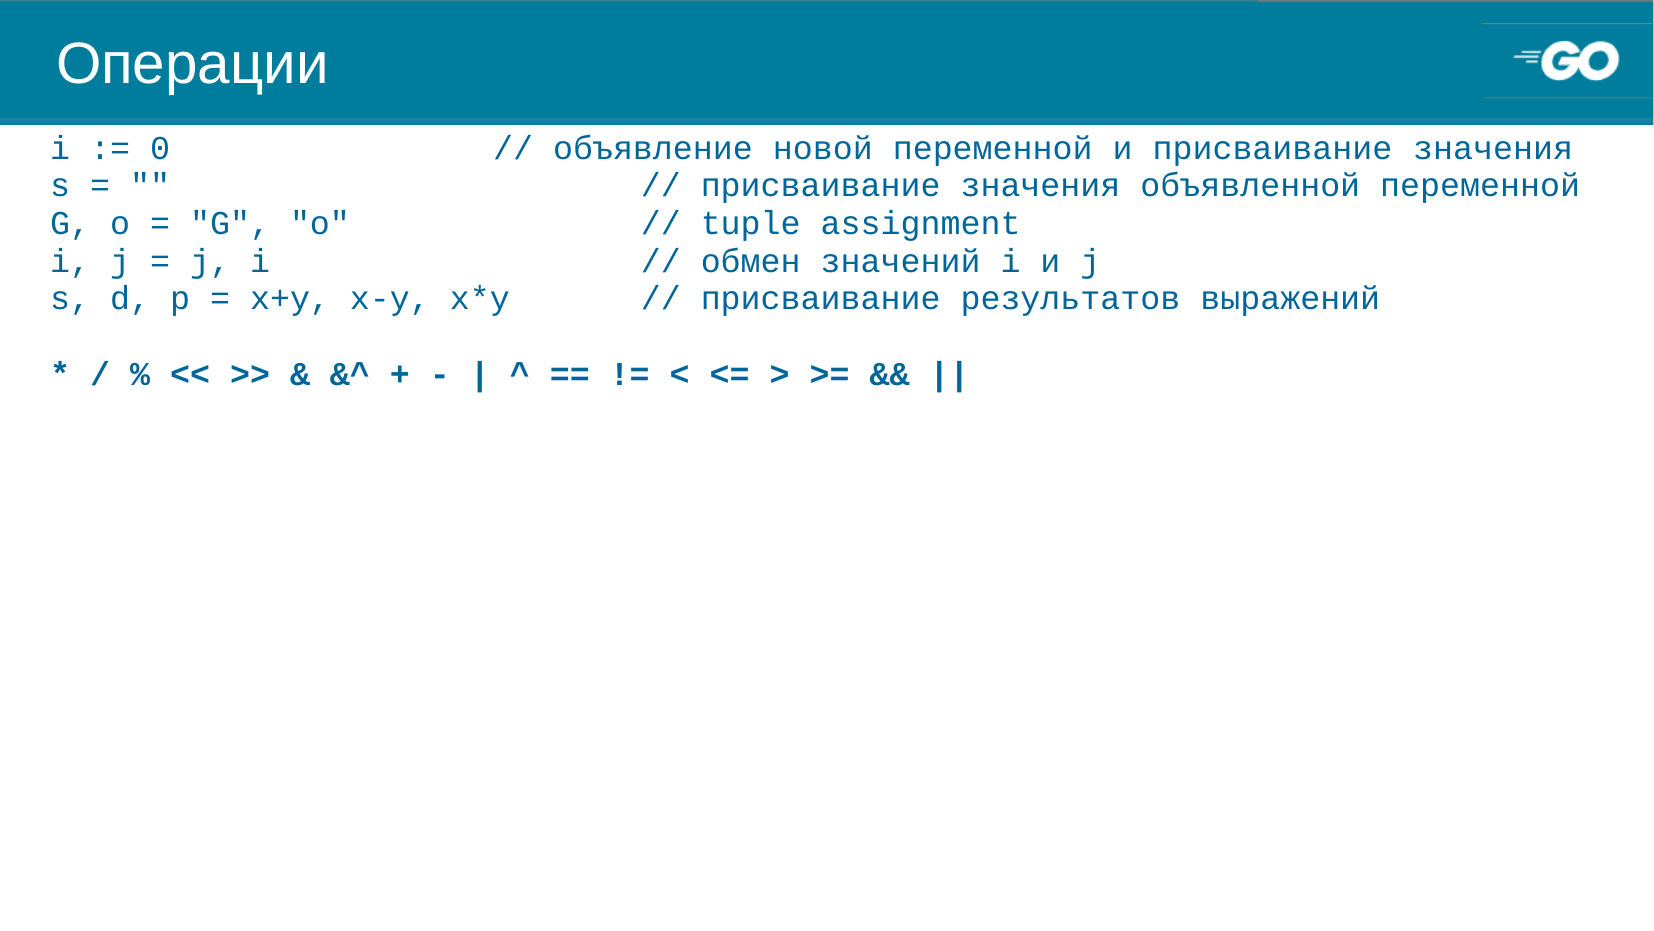

Операции
i := 0					// объявление новой переменной и присваивание значения
s = ""							// присваивание значения объявленной переменной
G, o = "G", "o"				// tuple assignment
i, j = j, i						// обмен значений i и j
s, d, p = x+y, x-y, x*y		// присваивание результатов выражений
* / % << >> & &^ + - | ^ == != < <= > >= && ||